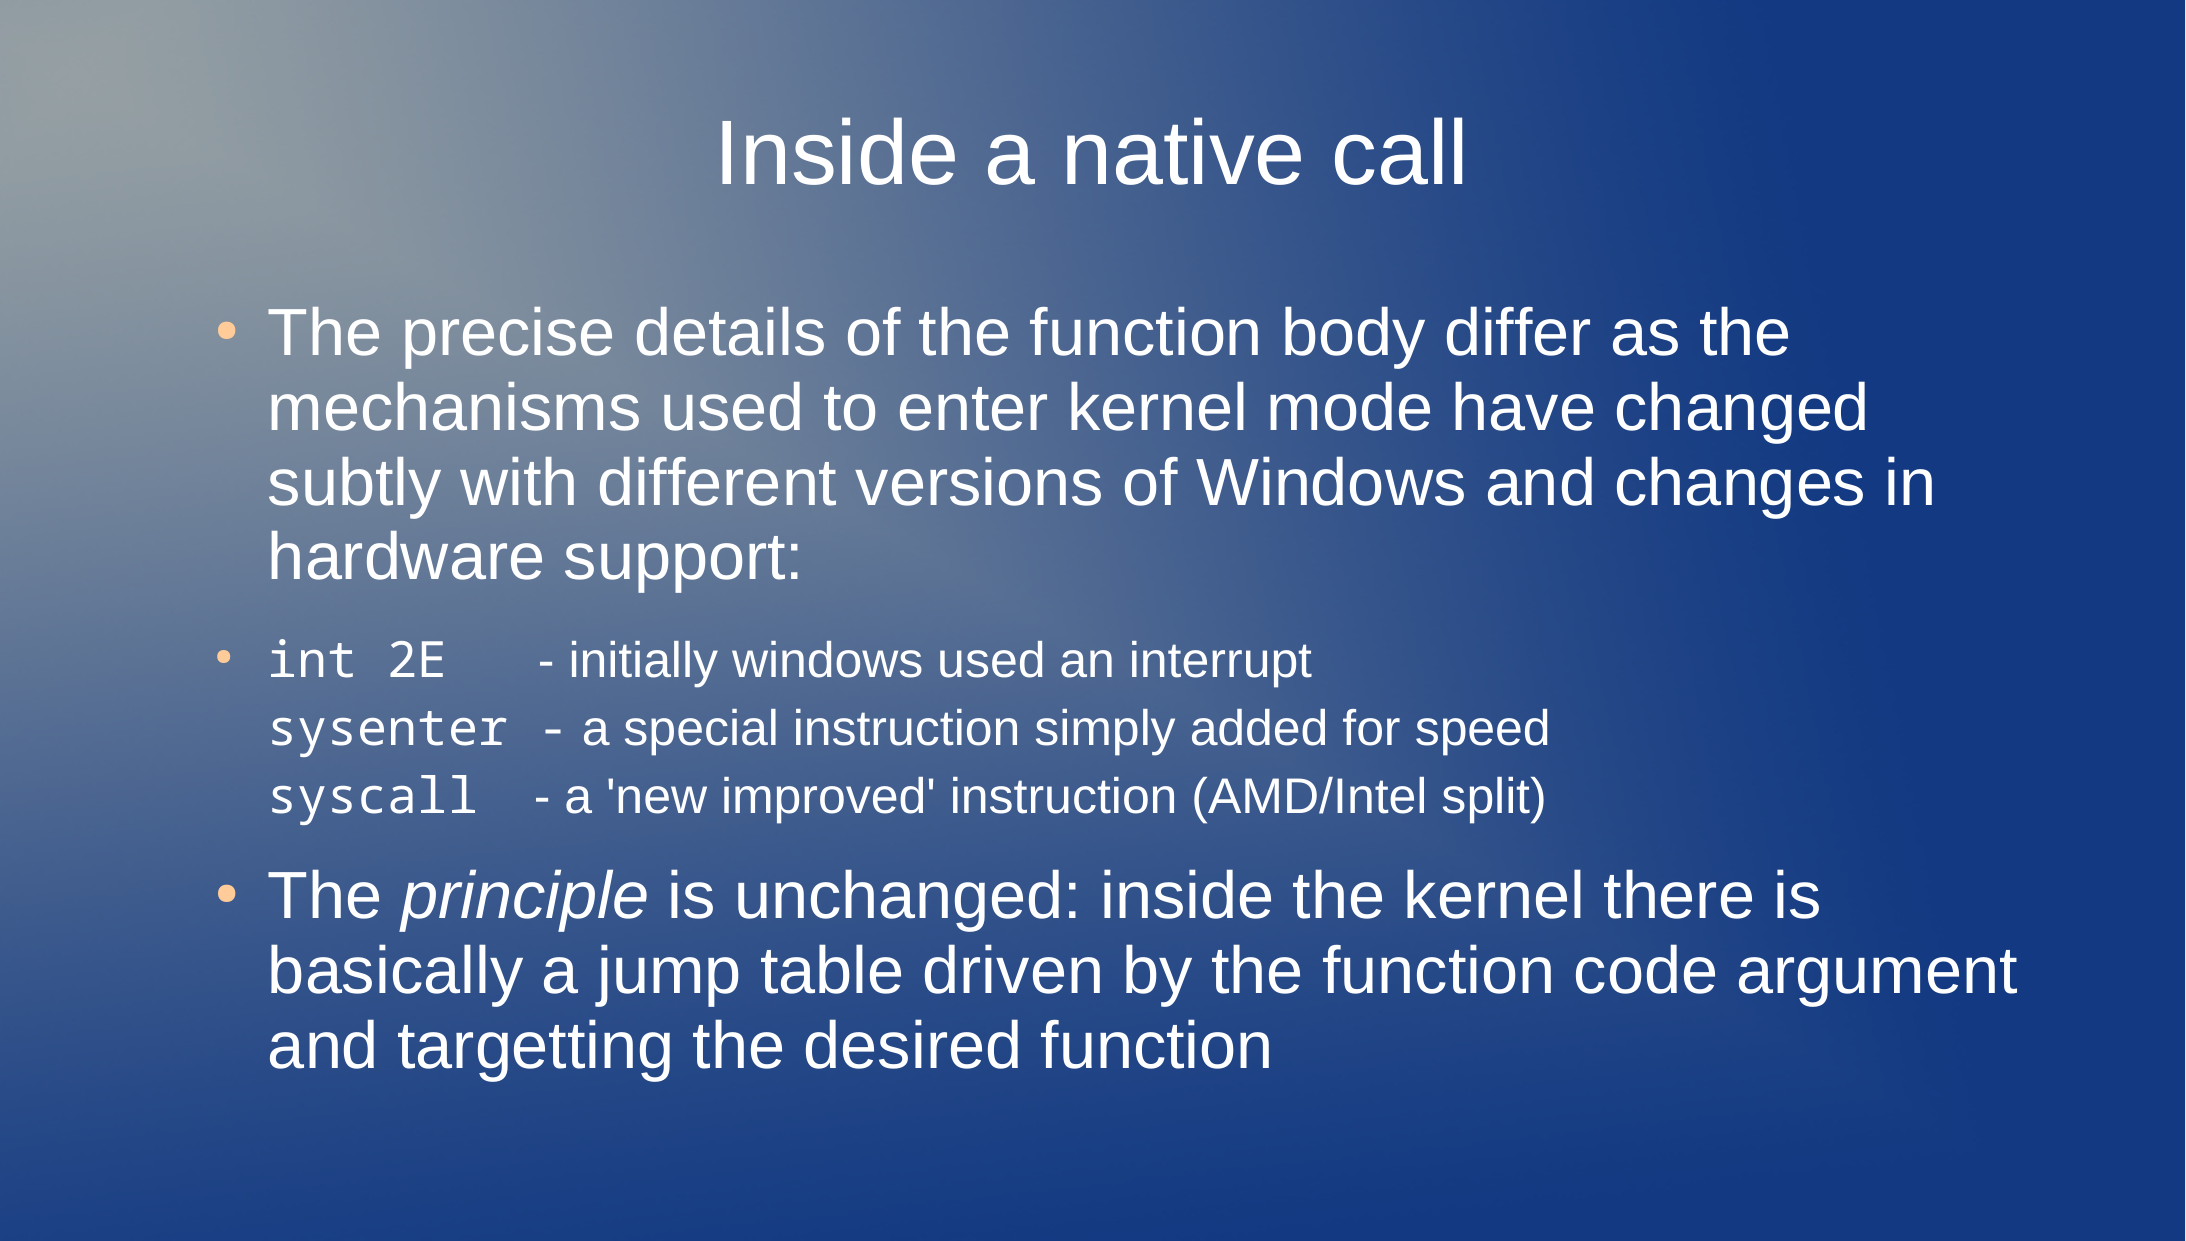

# Inside a native call
The precise details of the function body differ as the mechanisms used to enter kernel mode have changed subtly with different versions of Windows and changes in hardware support:
int 2E - initially windows used an interrupt
sysenter - a special instruction simply added for speed
syscall - a 'new improved' instruction (AMD/Intel split)
The principle is unchanged: inside the kernel there is basically a jump table driven by the function code argument and targetting the desired function